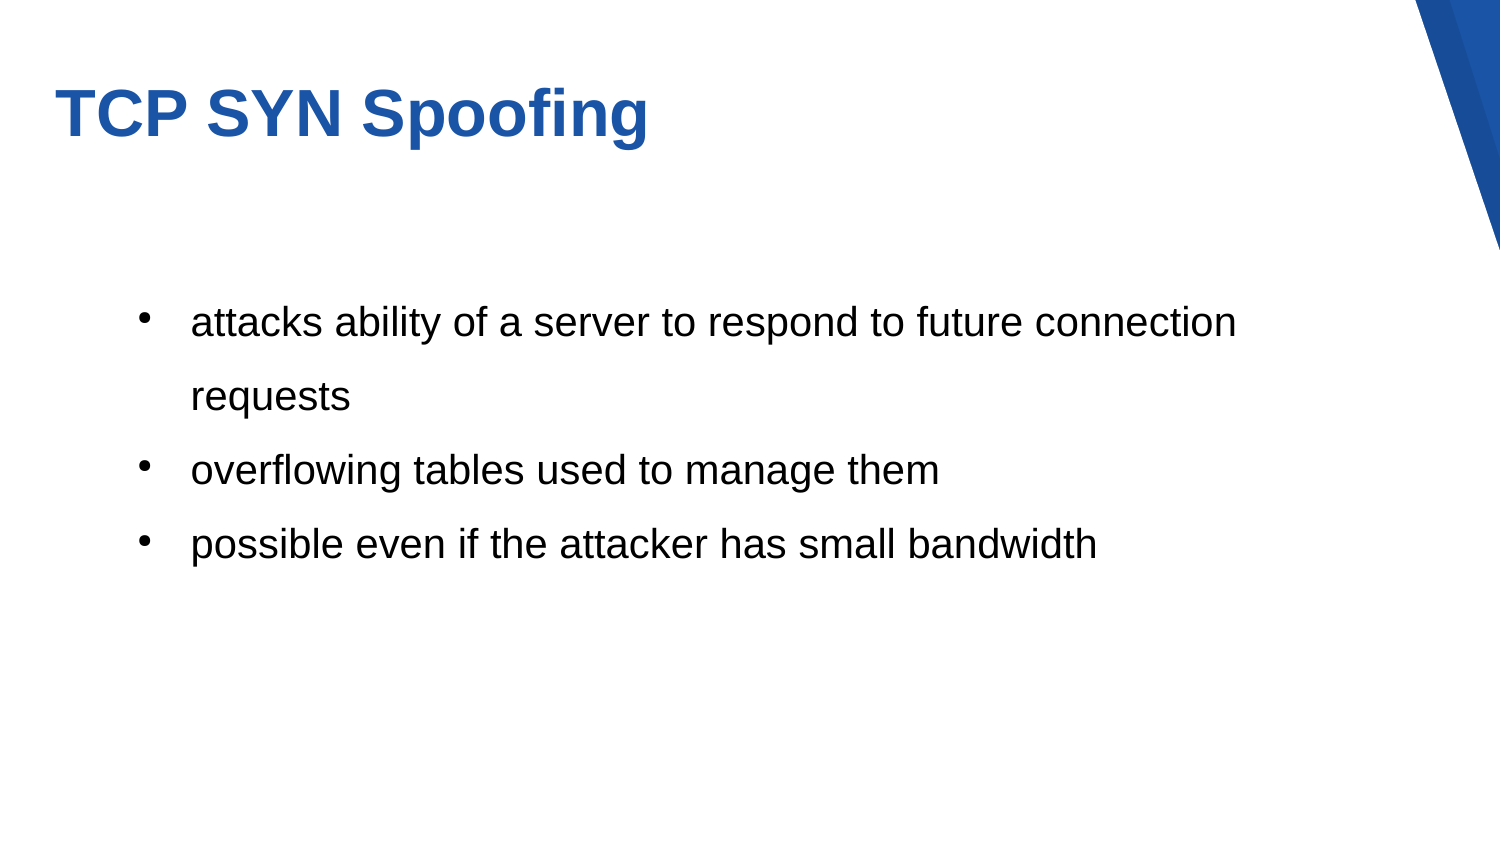

TCP SYN Spoofing
# attacks ability of a server to respond to future connection
requests
overflowing tables used to manage them
possible even if the attacker has small bandwidth